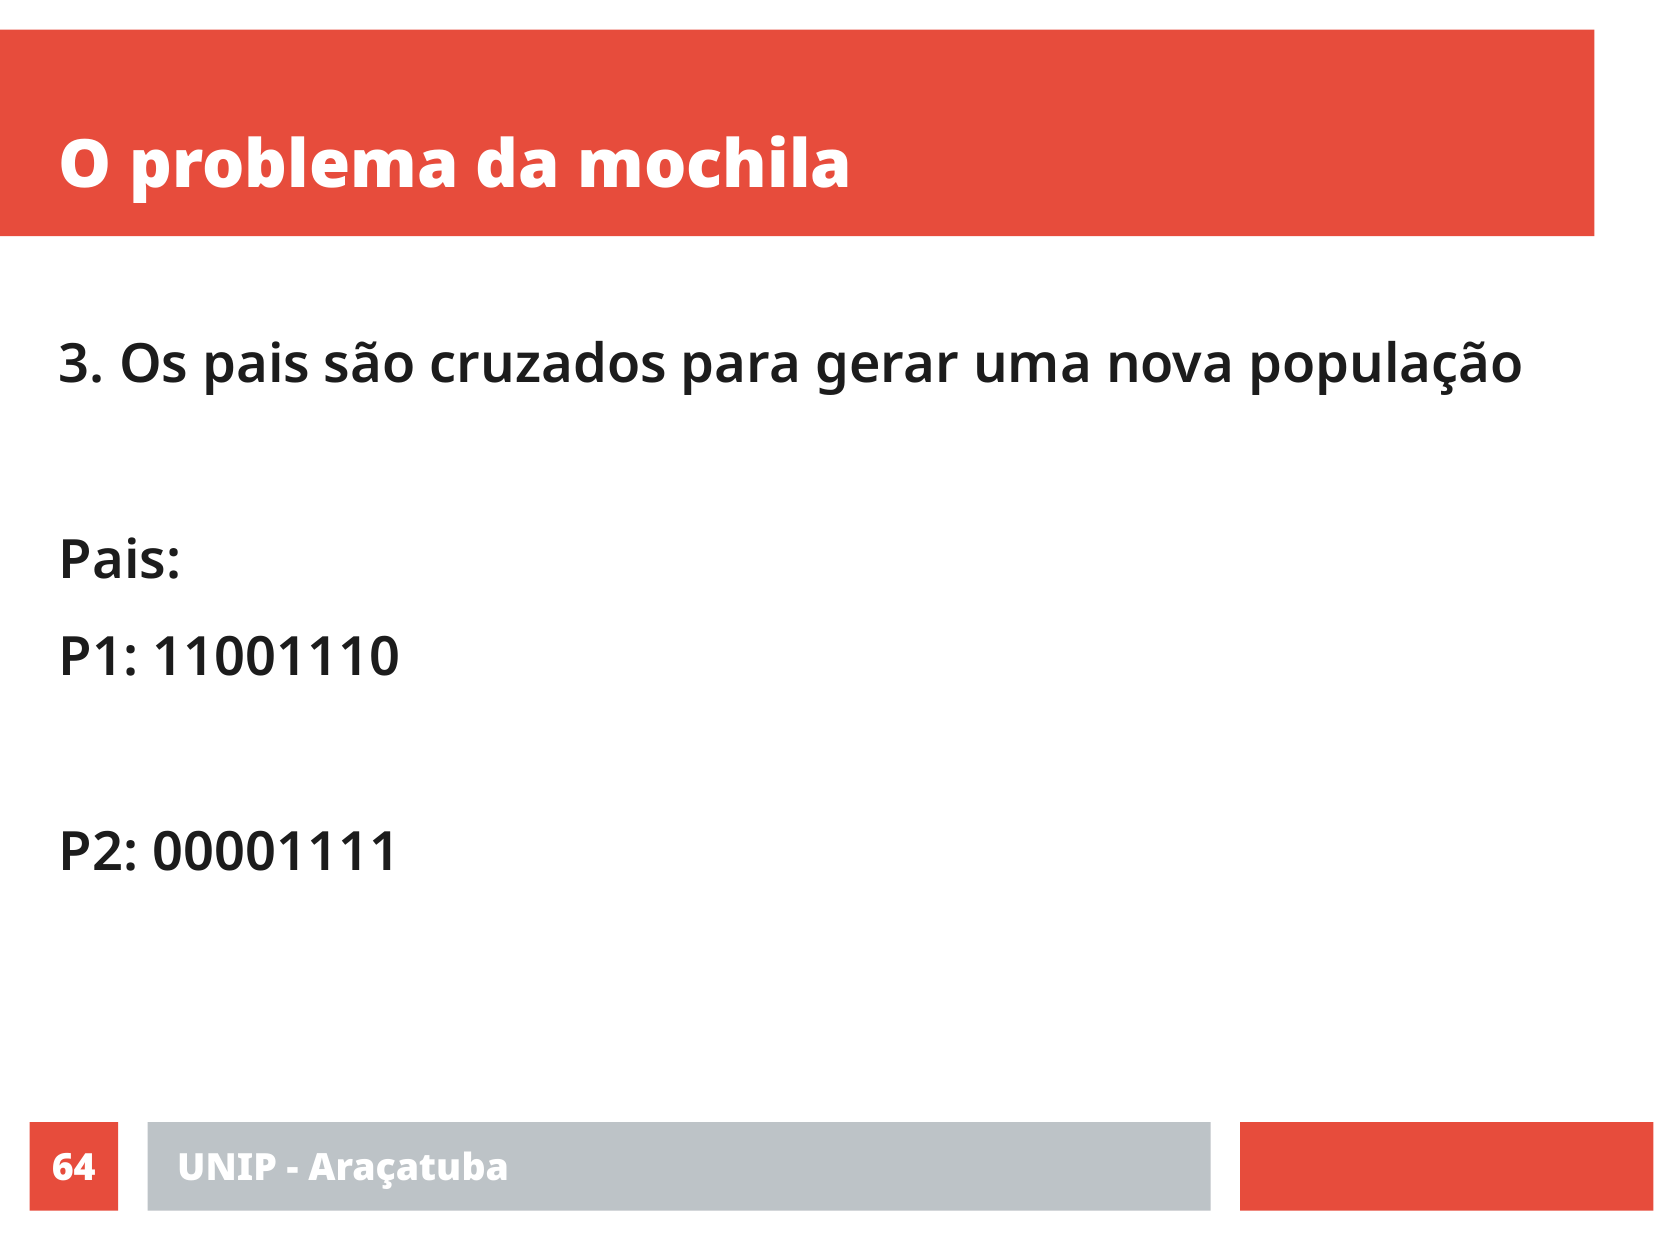

#
O problema da mochila
3. Os pais são cruzados para gerar uma nova população
Pais:
P1: 11001110
P2: 00001111
64
UNIP - Araçatuba